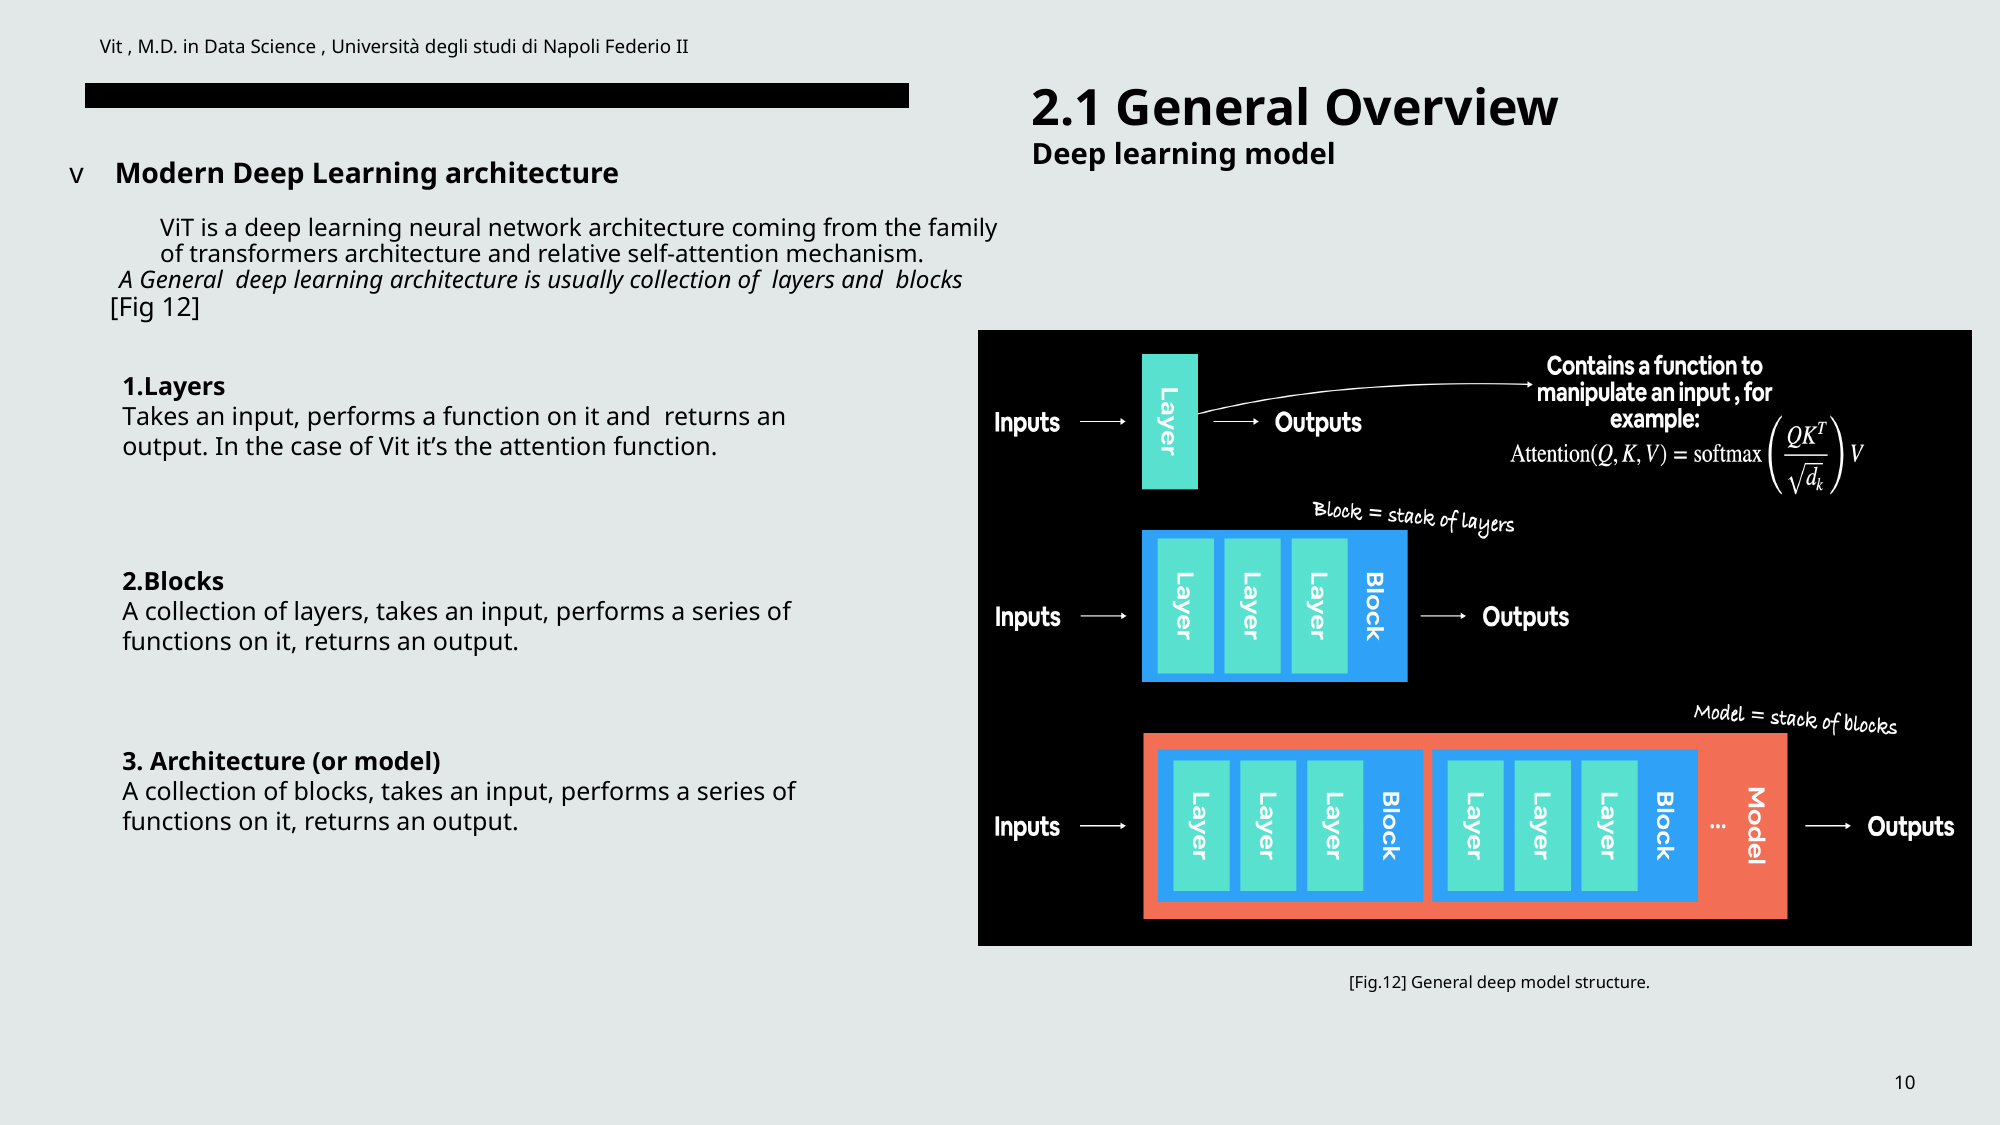

Vit , M.D. in Data Science , Università degli studi di Napoli Federio II
2.1 General Overview
Deep learning model
Modern Deep Learning architecture
ViT is a deep learning neural network architecture coming from the family of transformers architecture and relative self-attention mechanism.
 A General deep learning architecture is usually collection of layers and blocks
 [Fig 12]
1.Layers
Takes an input, performs a function on it and returns an output. In the case of Vit it’s the attention function.
2.Blocks
A collection of layers, takes an input, performs a series of functions on it, returns an output.
3. Architecture (or model)
A collection of blocks, takes an input, performs a series of functions on it, returns an output.
[Fig.12] General deep model structure.